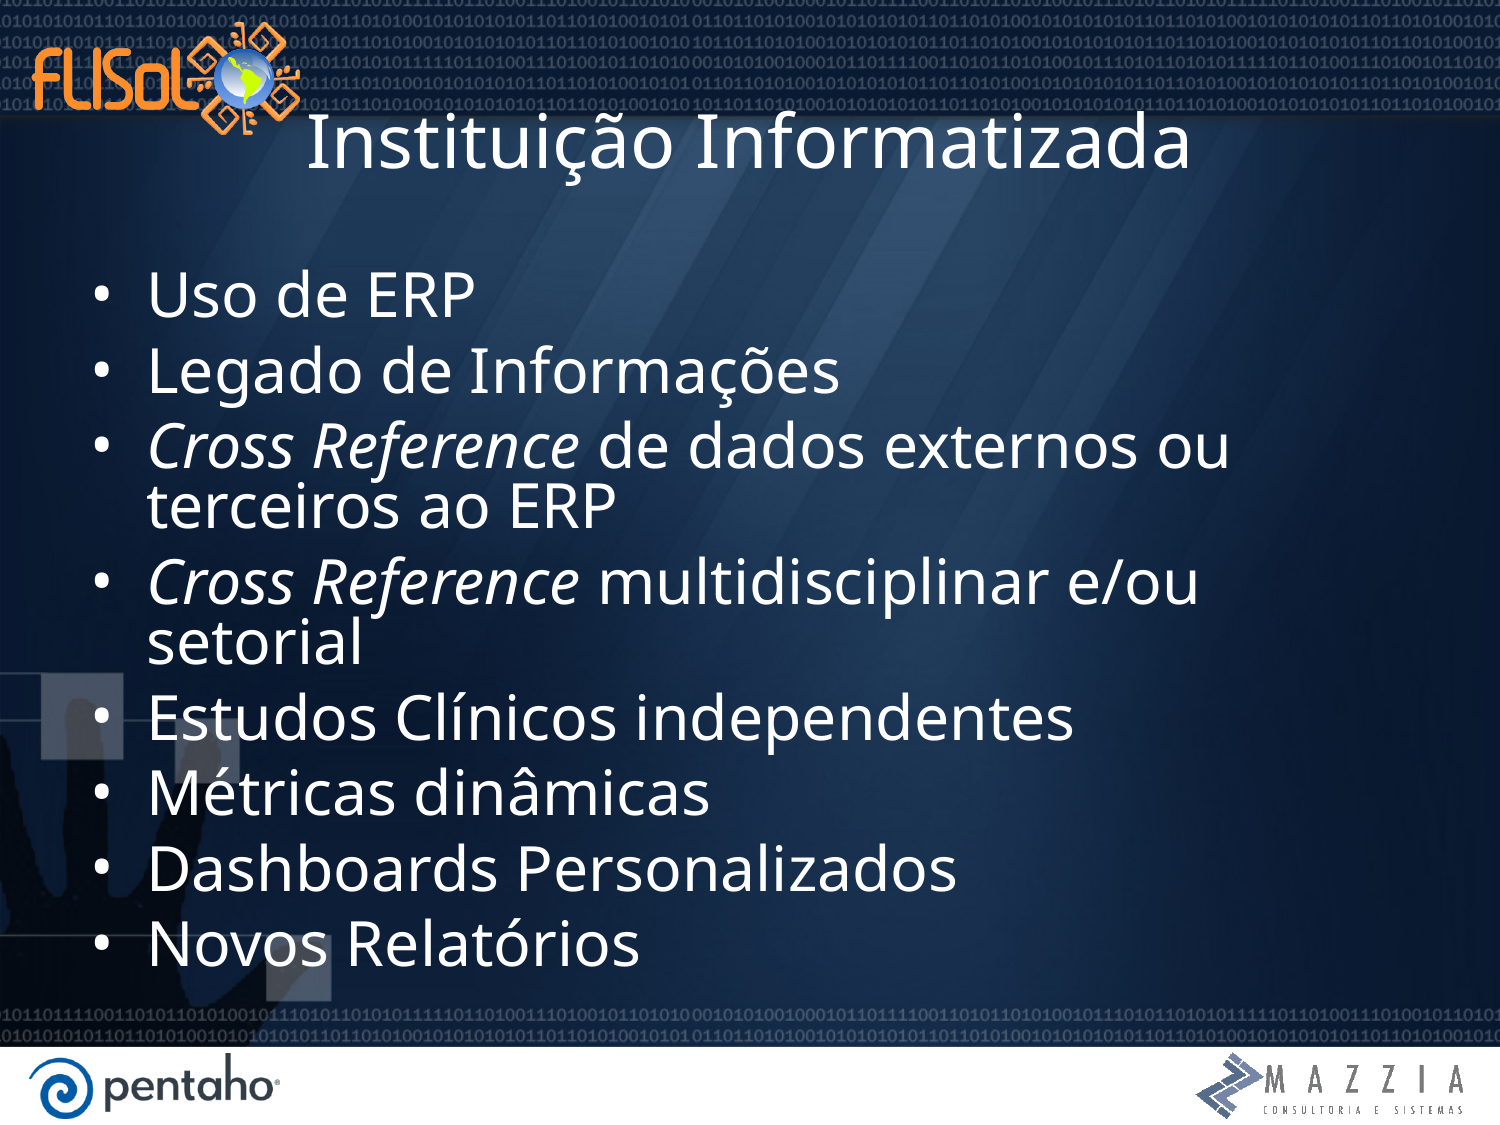

# Instituição Informatizada
Uso de ERP
Legado de Informações
Cross Reference de dados externos ou terceiros ao ERP
Cross Reference multidisciplinar e/ou setorial
Estudos Clínicos independentes
Métricas dinâmicas
Dashboards Personalizados
Novos Relatórios